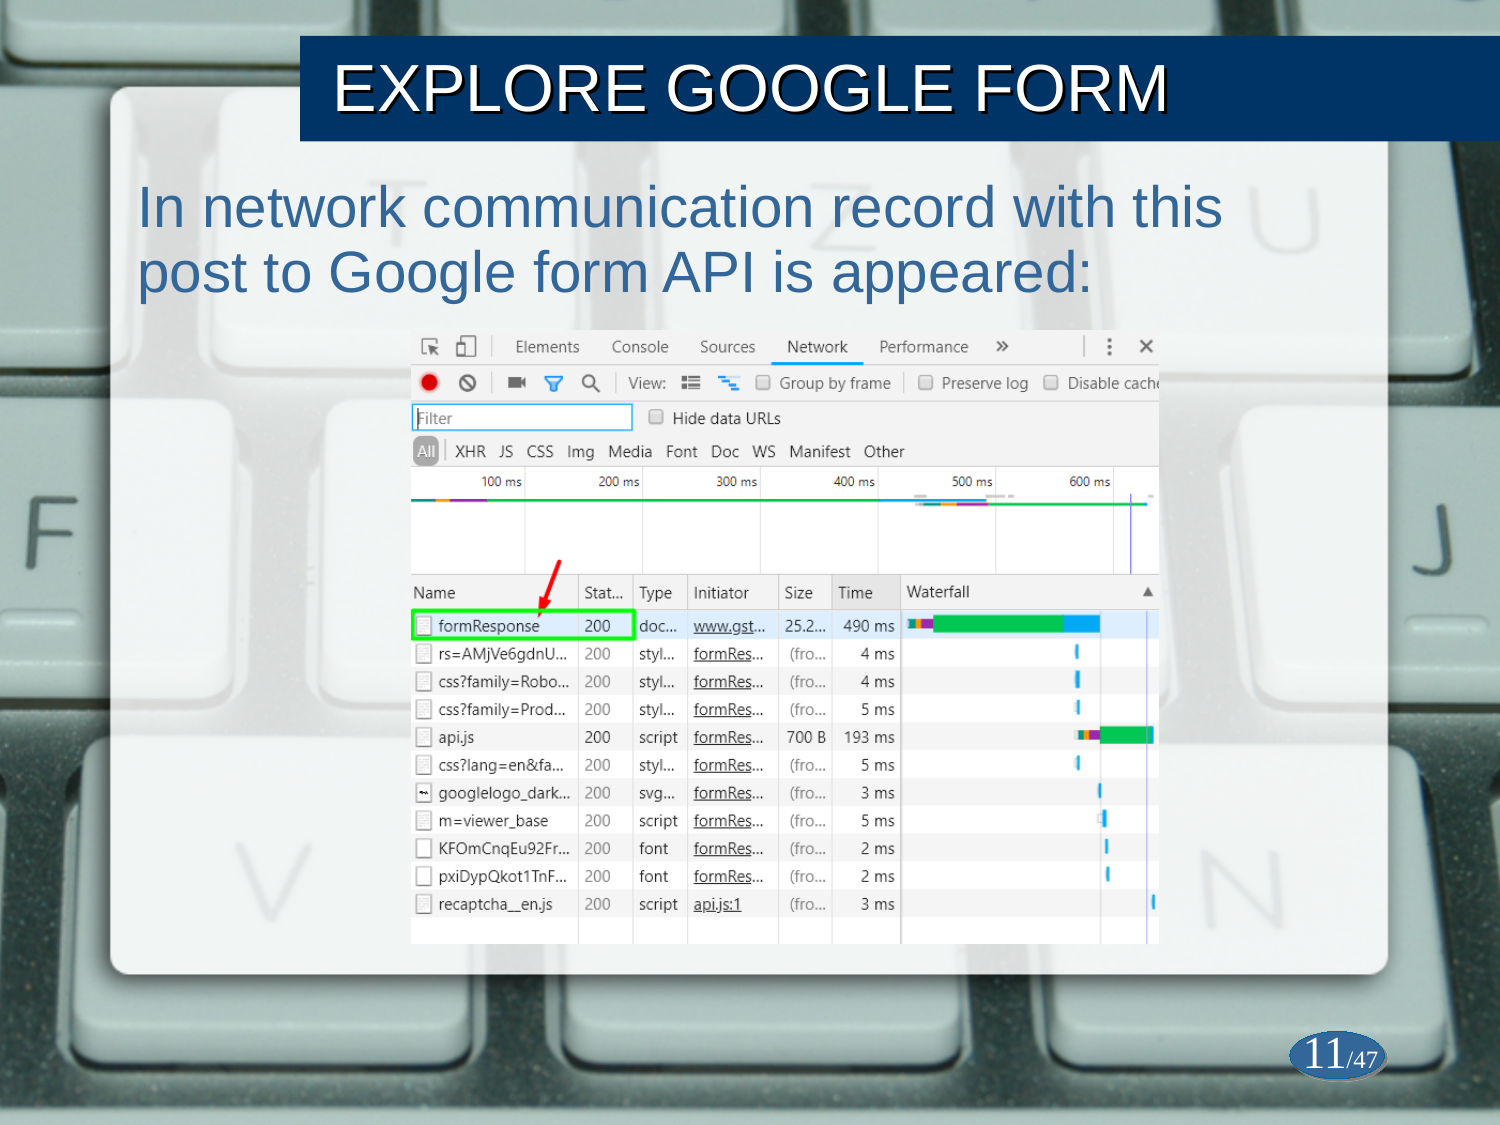

# EXPLORE GOOGLE FORM
In network communication record with this post to Google form API is appeared:
11